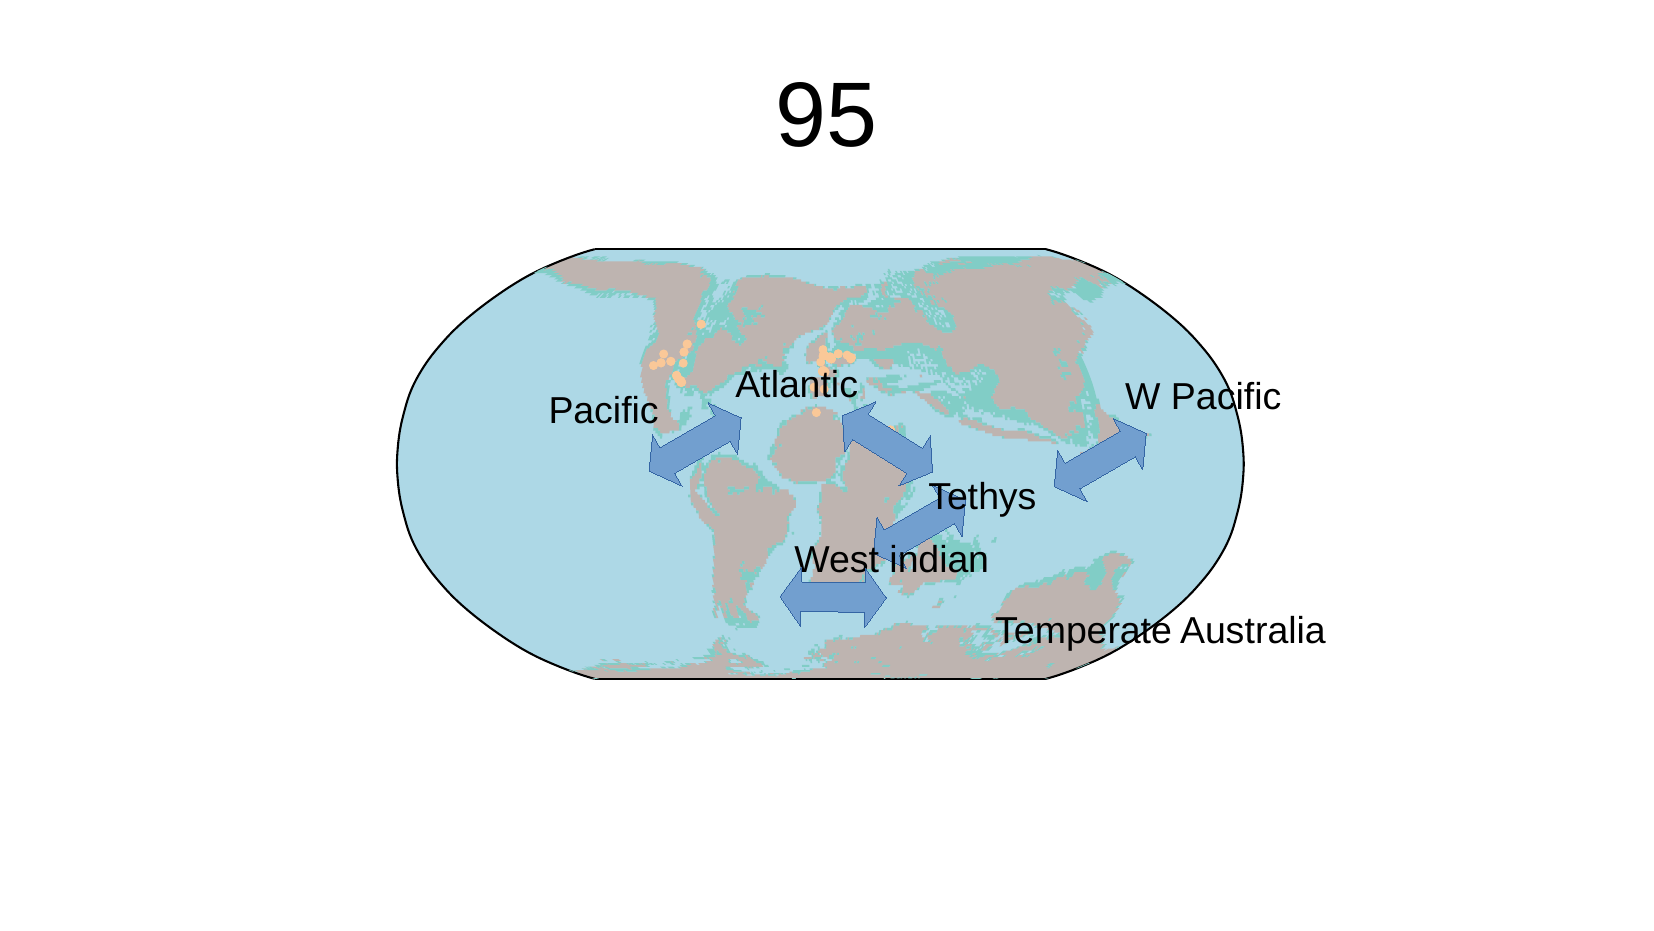

# 95
Atlantic
W Pacific
Pacific
Tethys
West indian
Temperate Australia